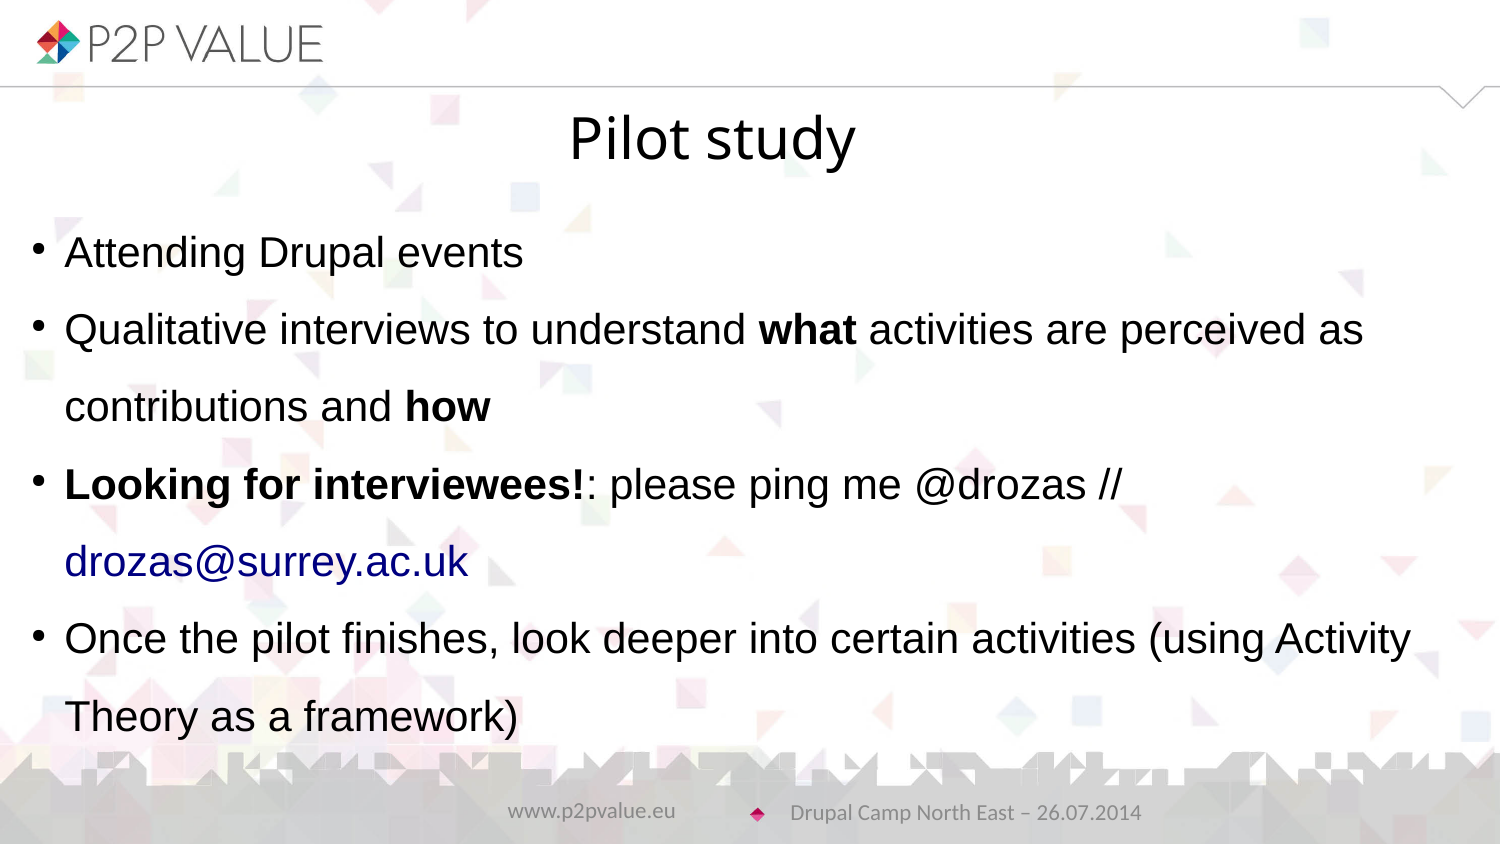

# Pilot study
Attending Drupal events
Qualitative interviews to understand what activities are perceived as contributions and how
Looking for interviewees!: please ping me @drozas // drozas@surrey.ac.uk
Once the pilot finishes, look deeper into certain activities (using Activity Theory as a framework)
Drupal Camp North East – 26.07.2014
www.p2pvalue.eu